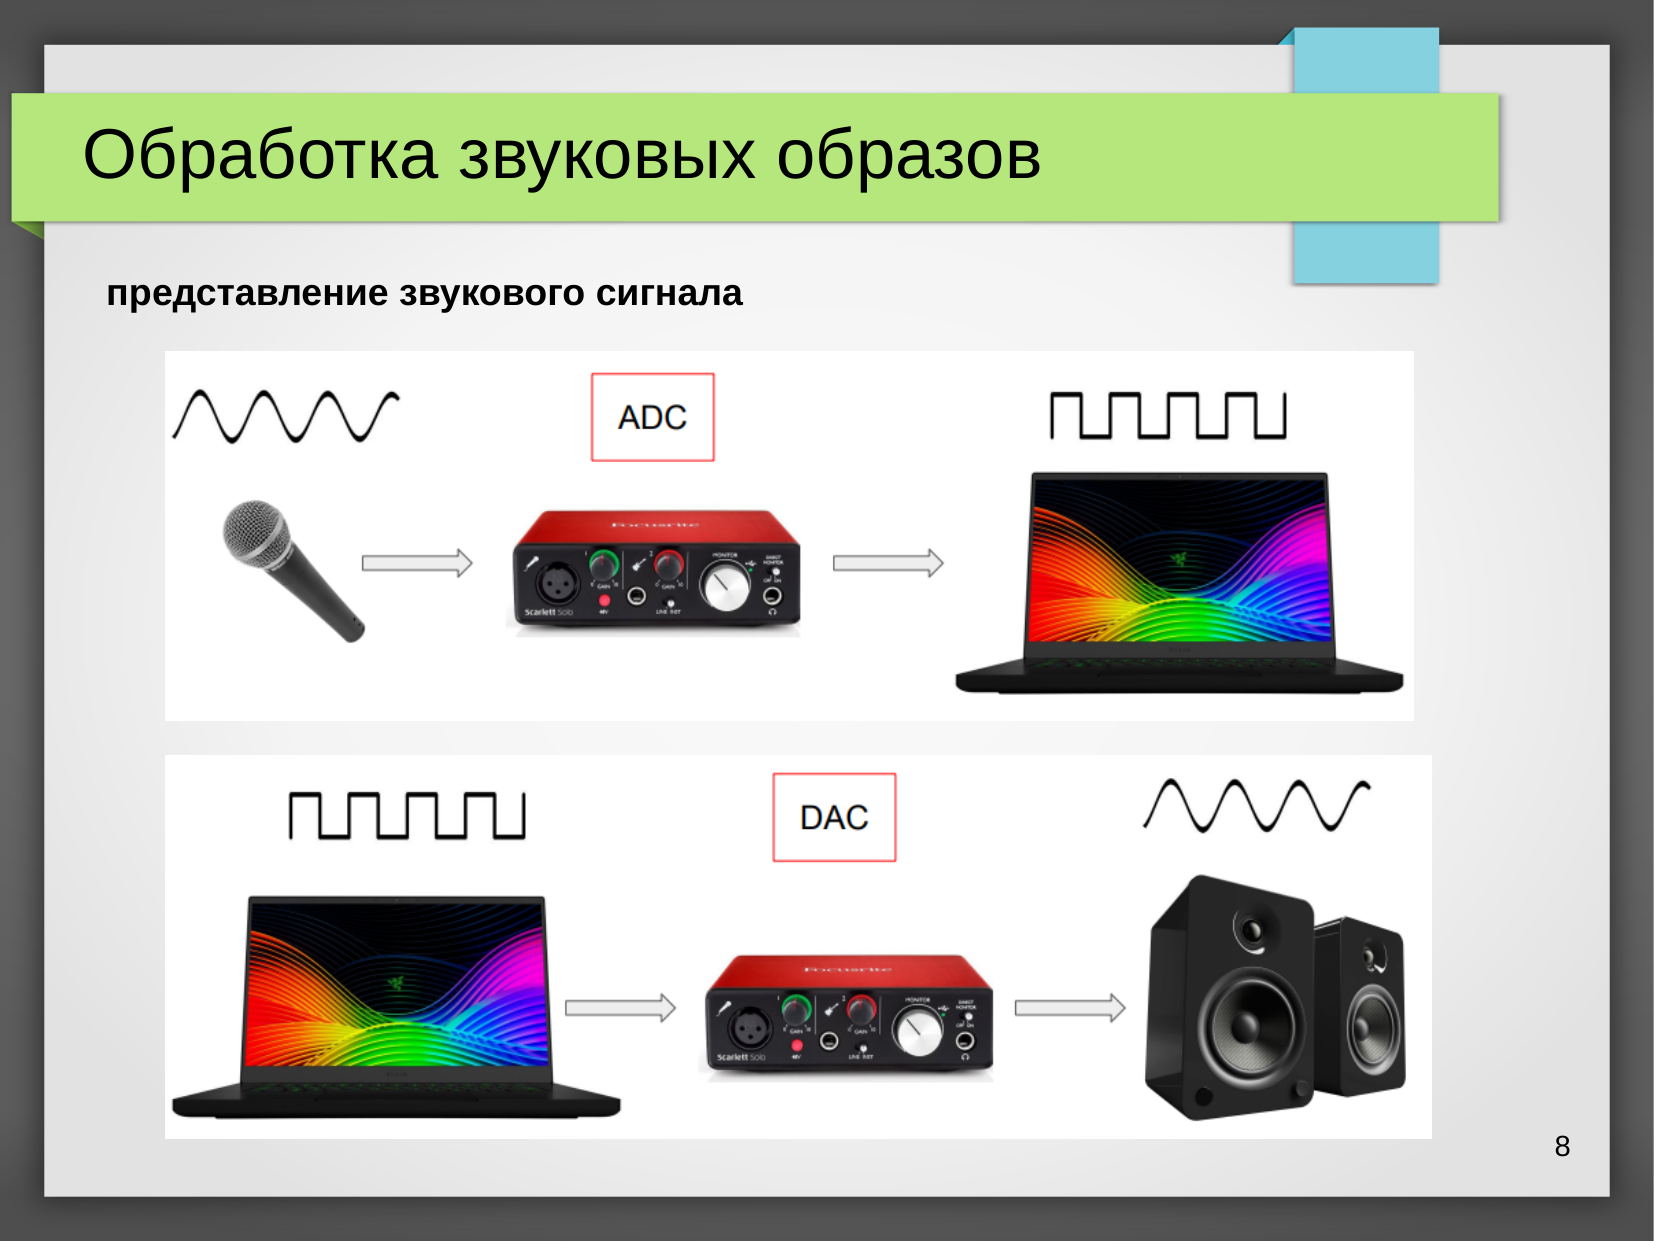

# Обработка звуковых образов
представление звукового сигнала
8